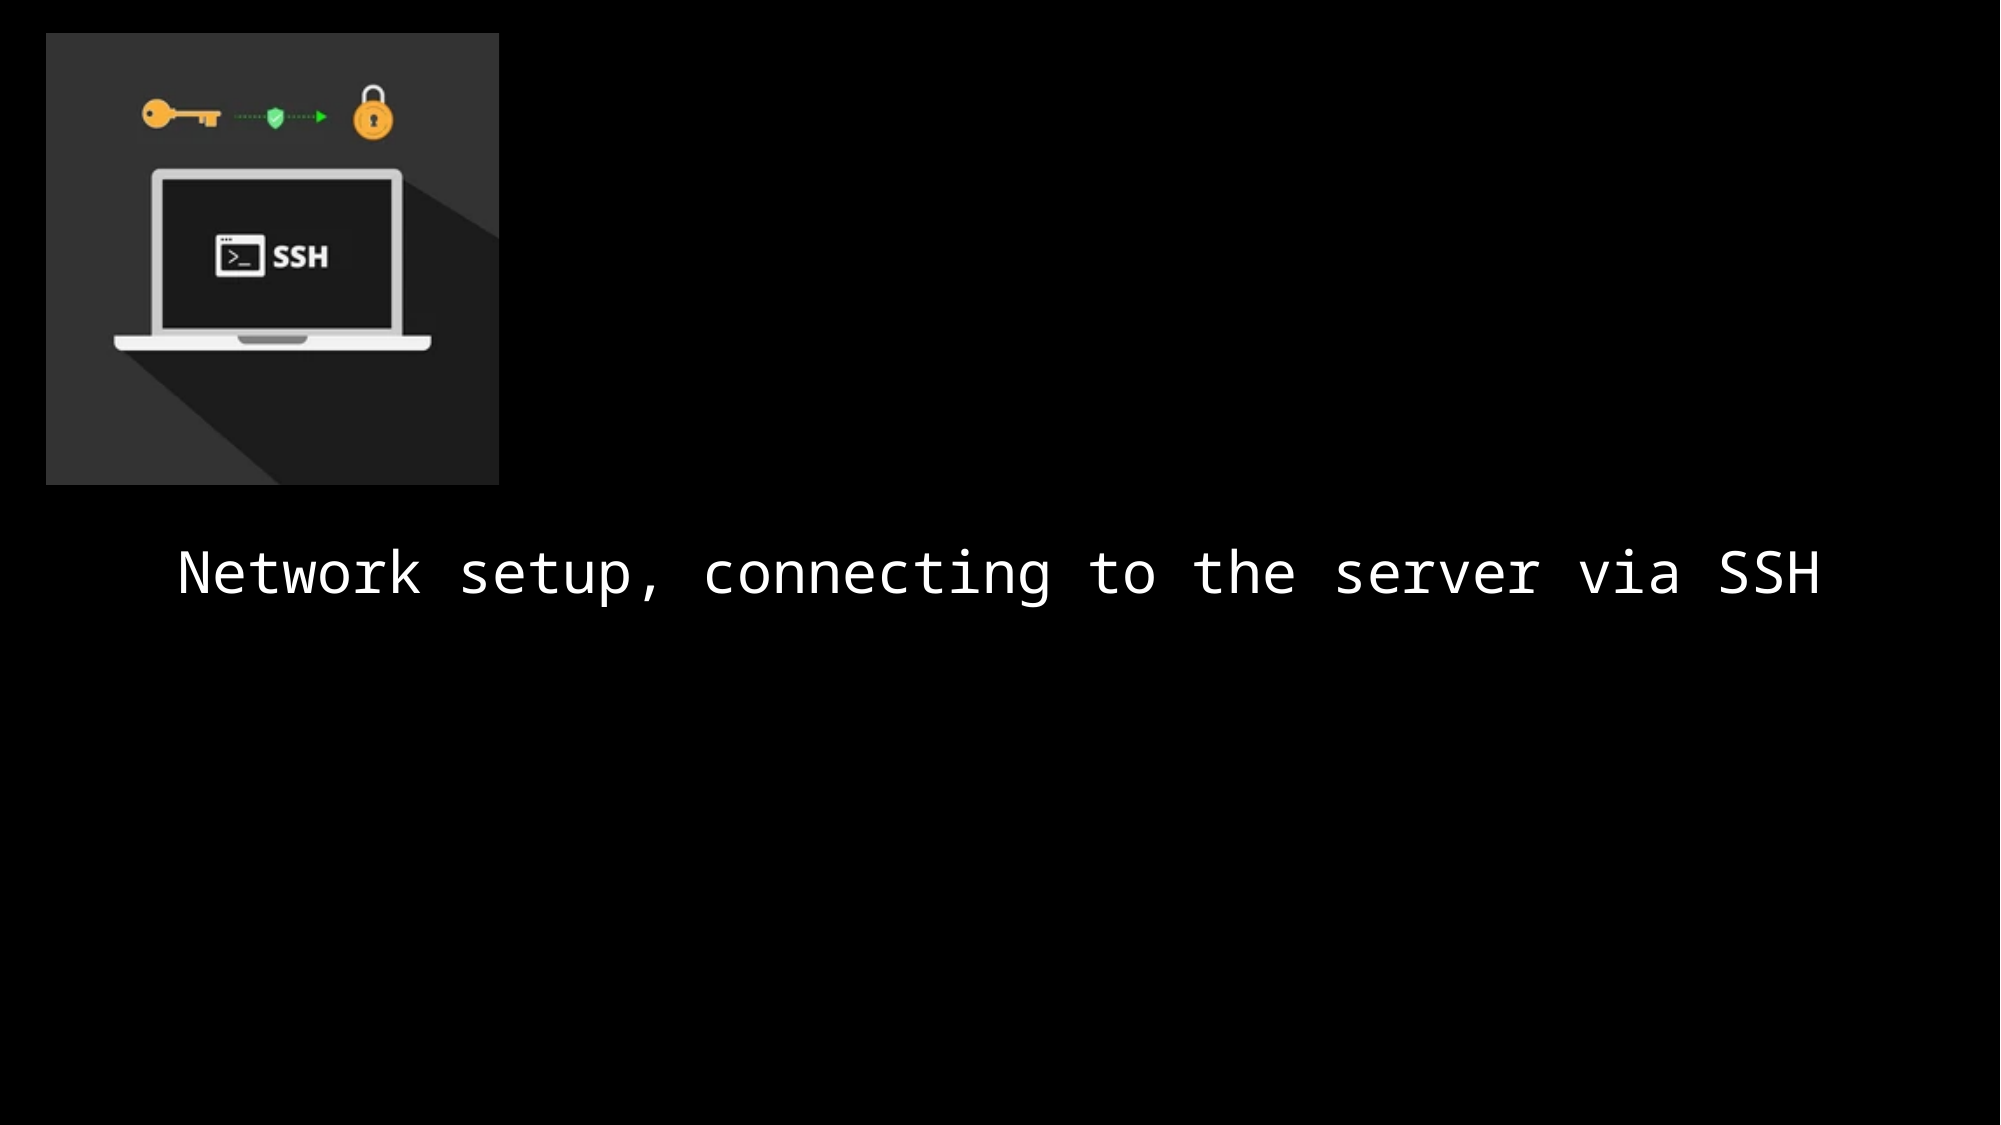

Network setup, connecting to the server via SSH